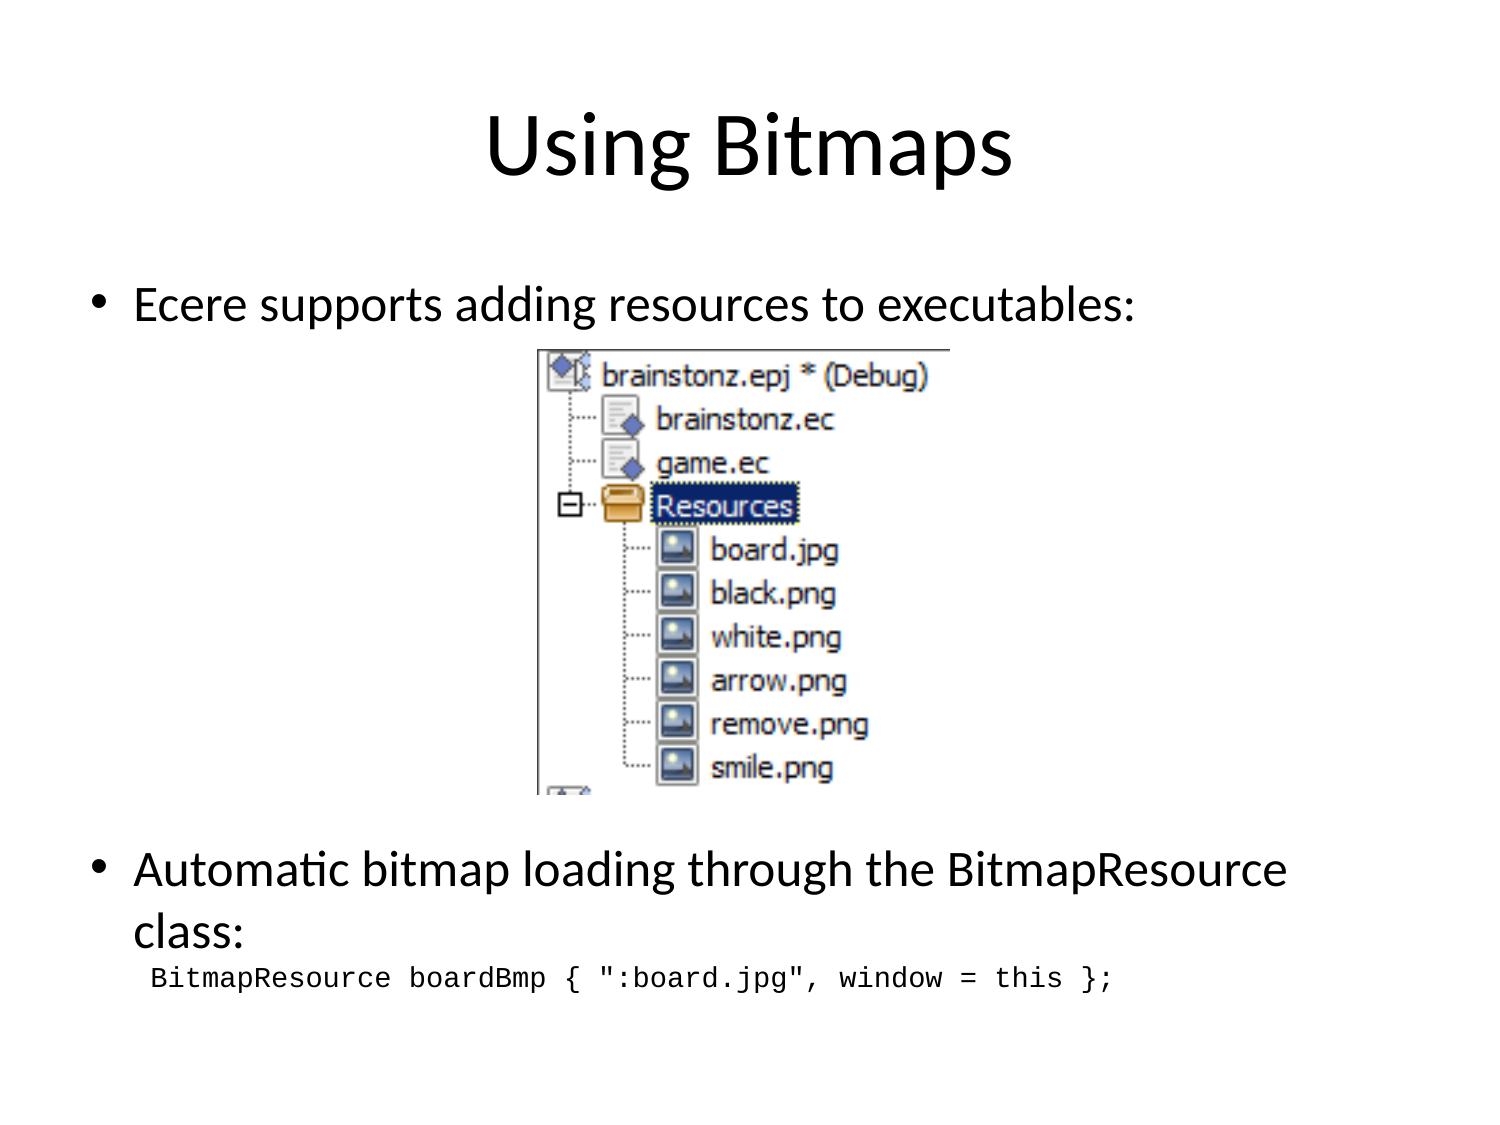

# Using Bitmaps
Ecere supports adding resources to executables:
Automatic bitmap loading through the BitmapResource class:
 BitmapResource boardBmp { ":board.jpg", window = this };